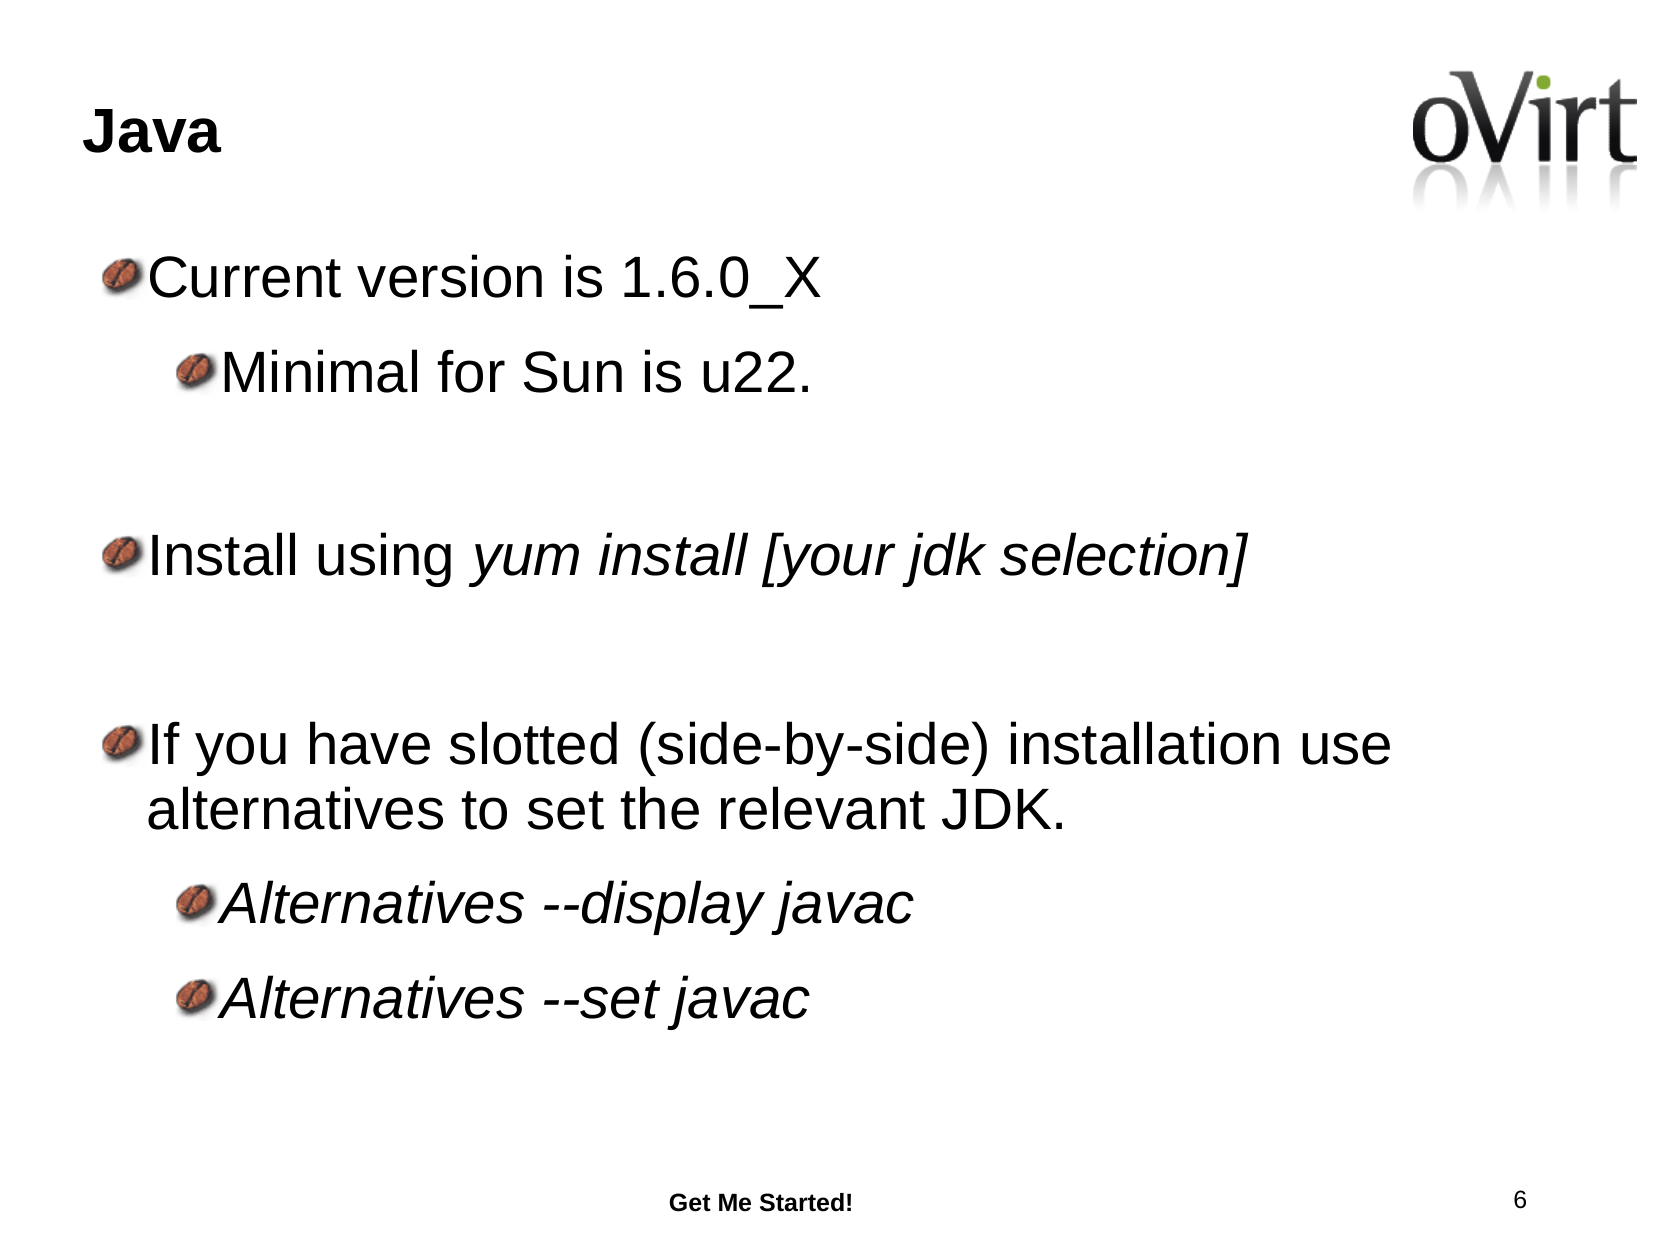

# Java
Current version is 1.6.0_X
Minimal for Sun is u22.
Install using yum install [your jdk selection]
If you have slotted (side-by-side) installation use alternatives to set the relevant JDK.
Alternatives --display javac
Alternatives --set javac